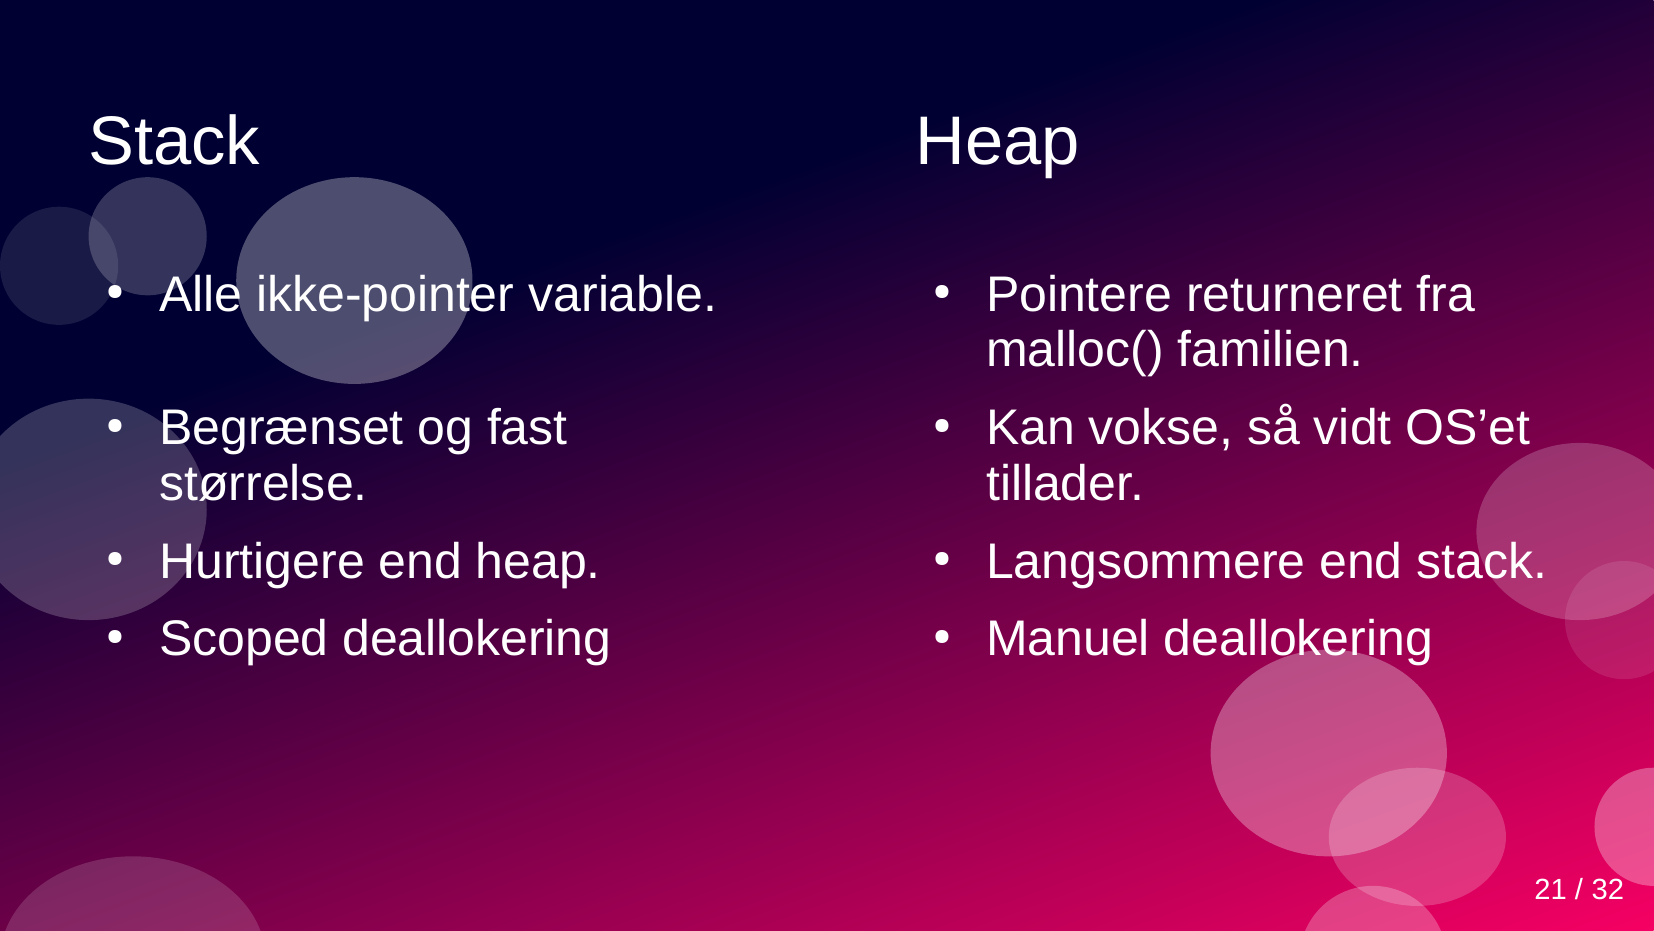

# Stack
Heap
Alle ikke-pointer variable.
Begrænset og fast størrelse.
Hurtigere end heap.
Scoped deallokering
Pointere returneret fra malloc() familien.
Kan vokse, så vidt OS’et tillader.
Langsommere end stack.
Manuel deallokering
21